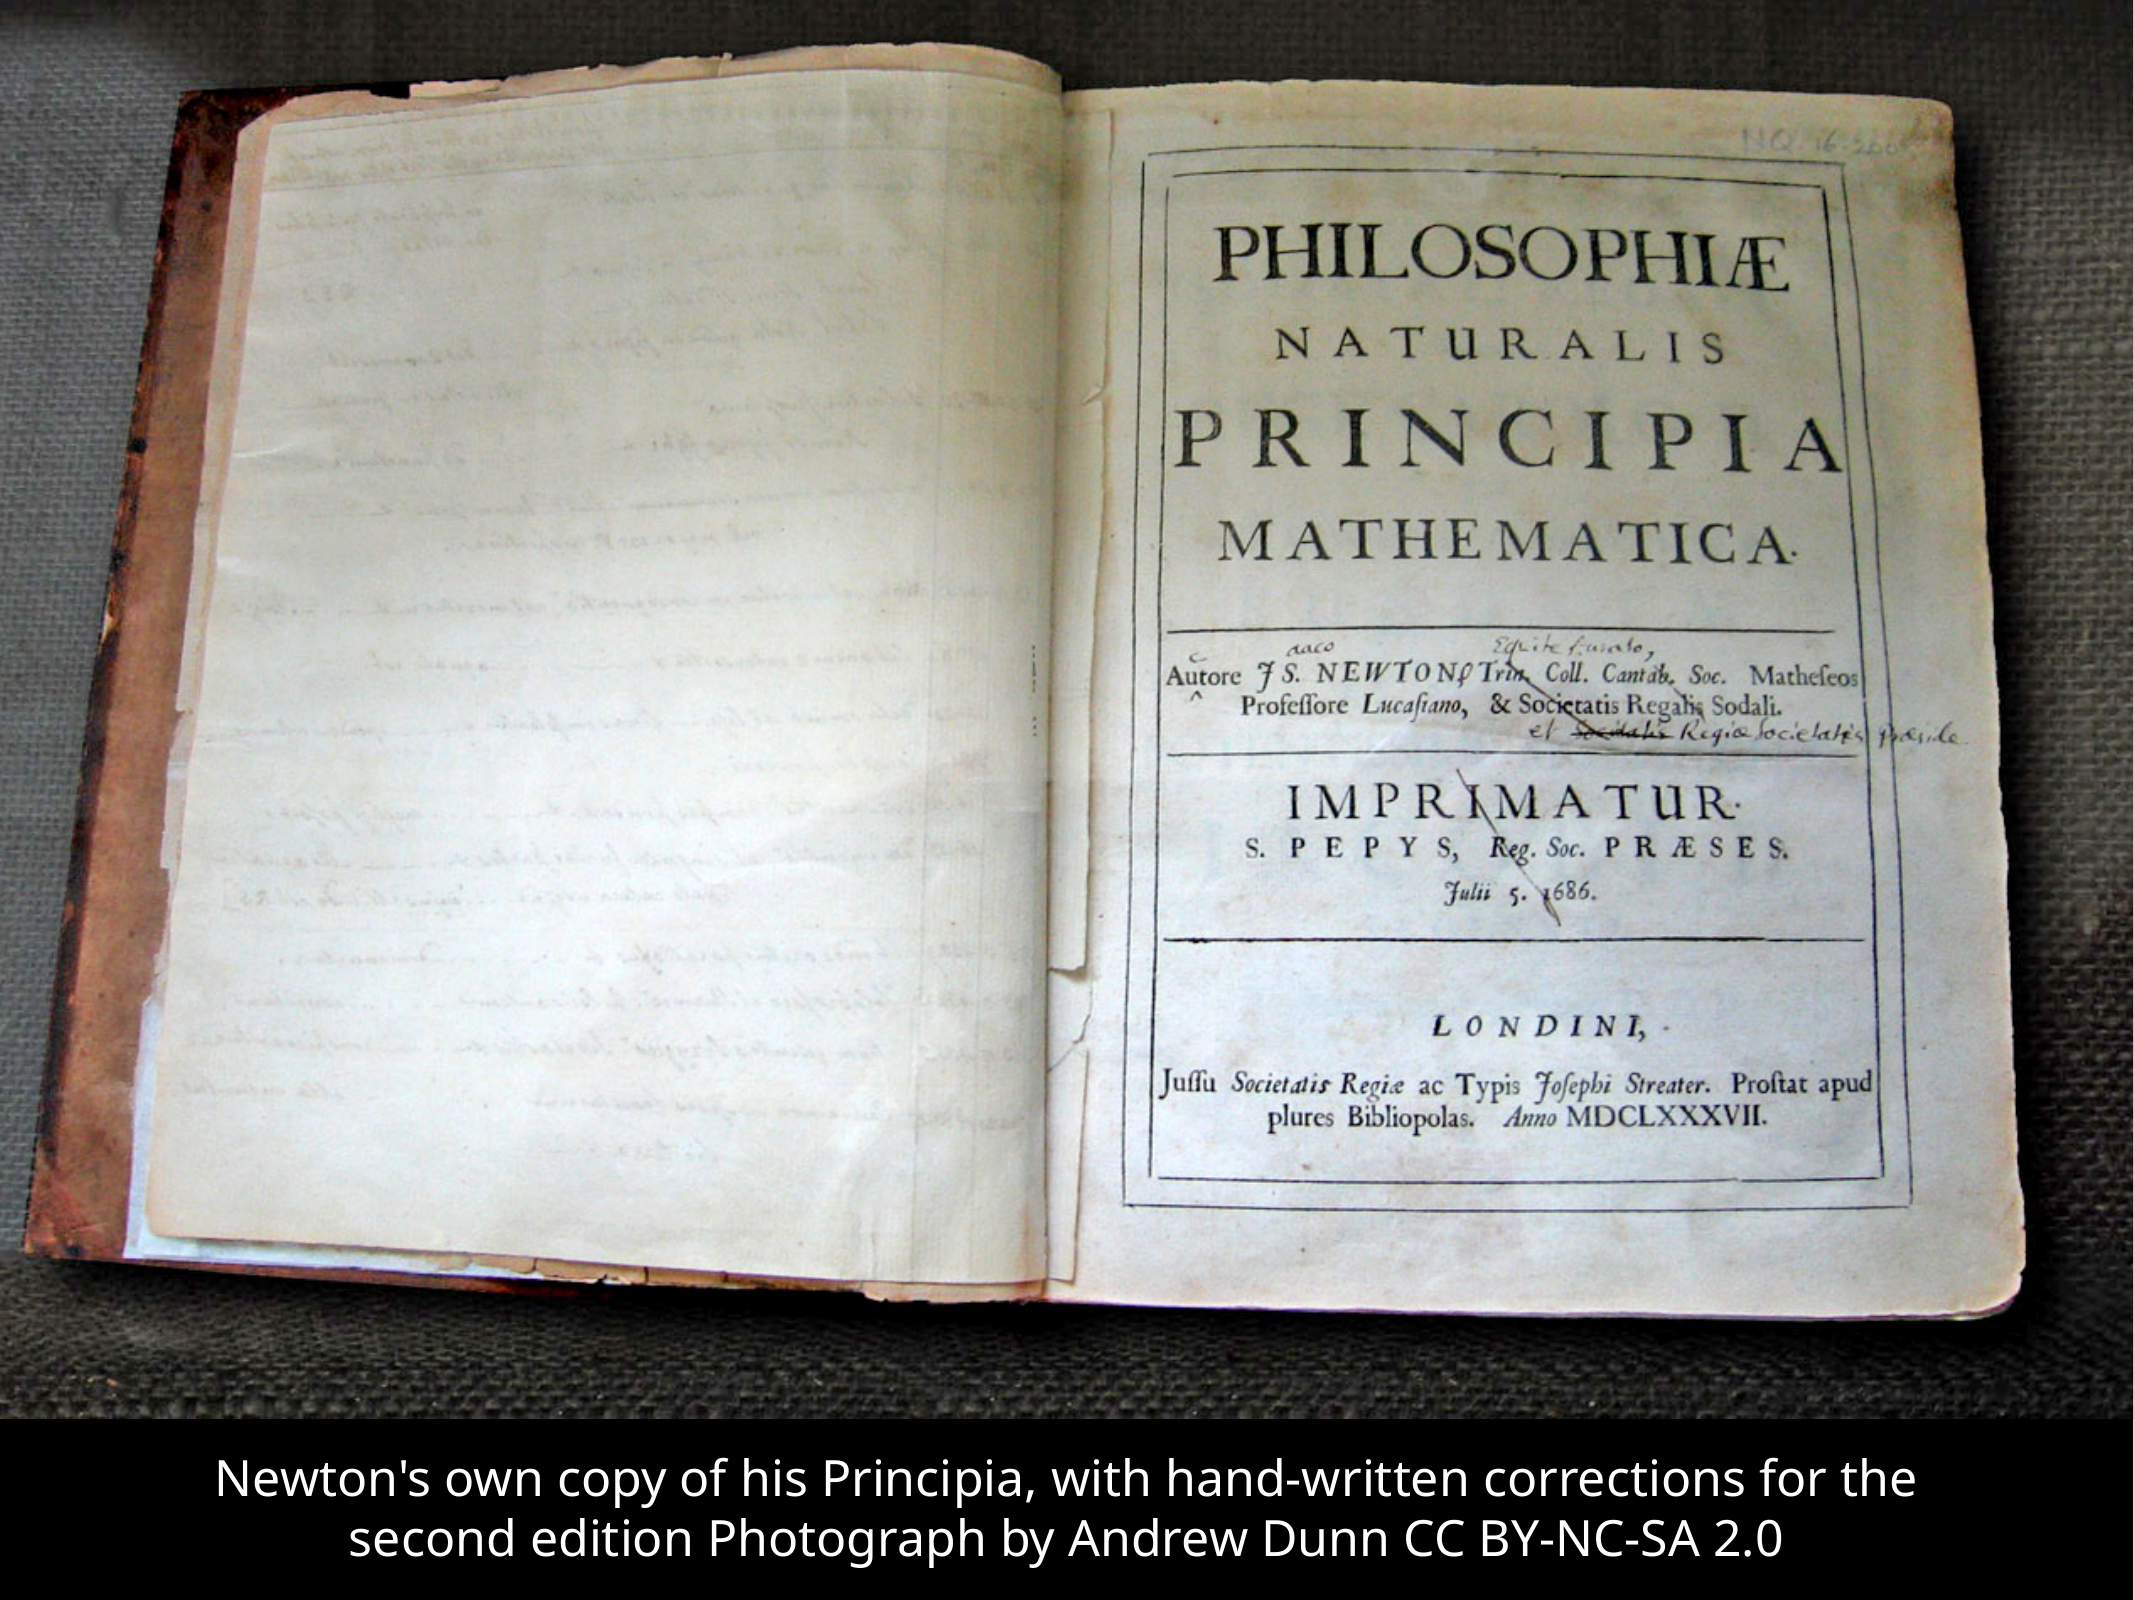

https://en.wikipedia.org/wiki/Public_domain#/media/File:NewtonsPrincipia.jpg
Newton's own copy of his Principia, with hand-written corrections for the second edition Photograph by Andrew Dunn CC BY-NC-SA 2.0